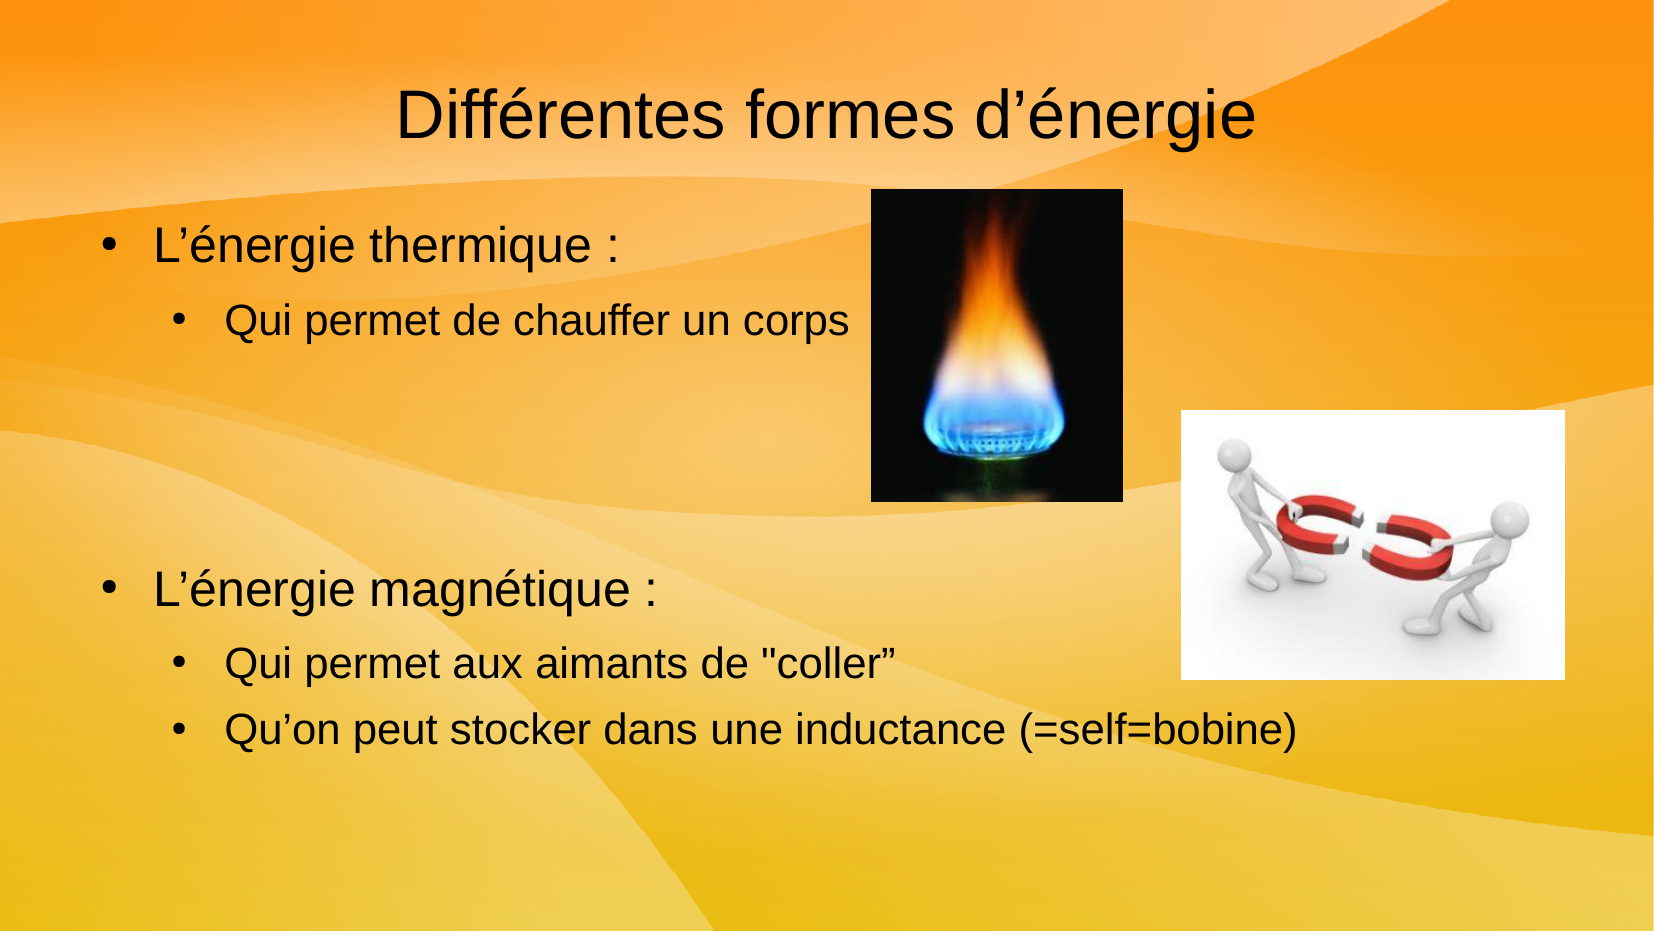

# Différentes formes d’énergie
L’énergie thermique :
Qui permet de chauffer un corps
L’énergie magnétique :
Qui permet aux aimants de "coller”
Qu’on peut stocker dans une inductance (=self=bobine)